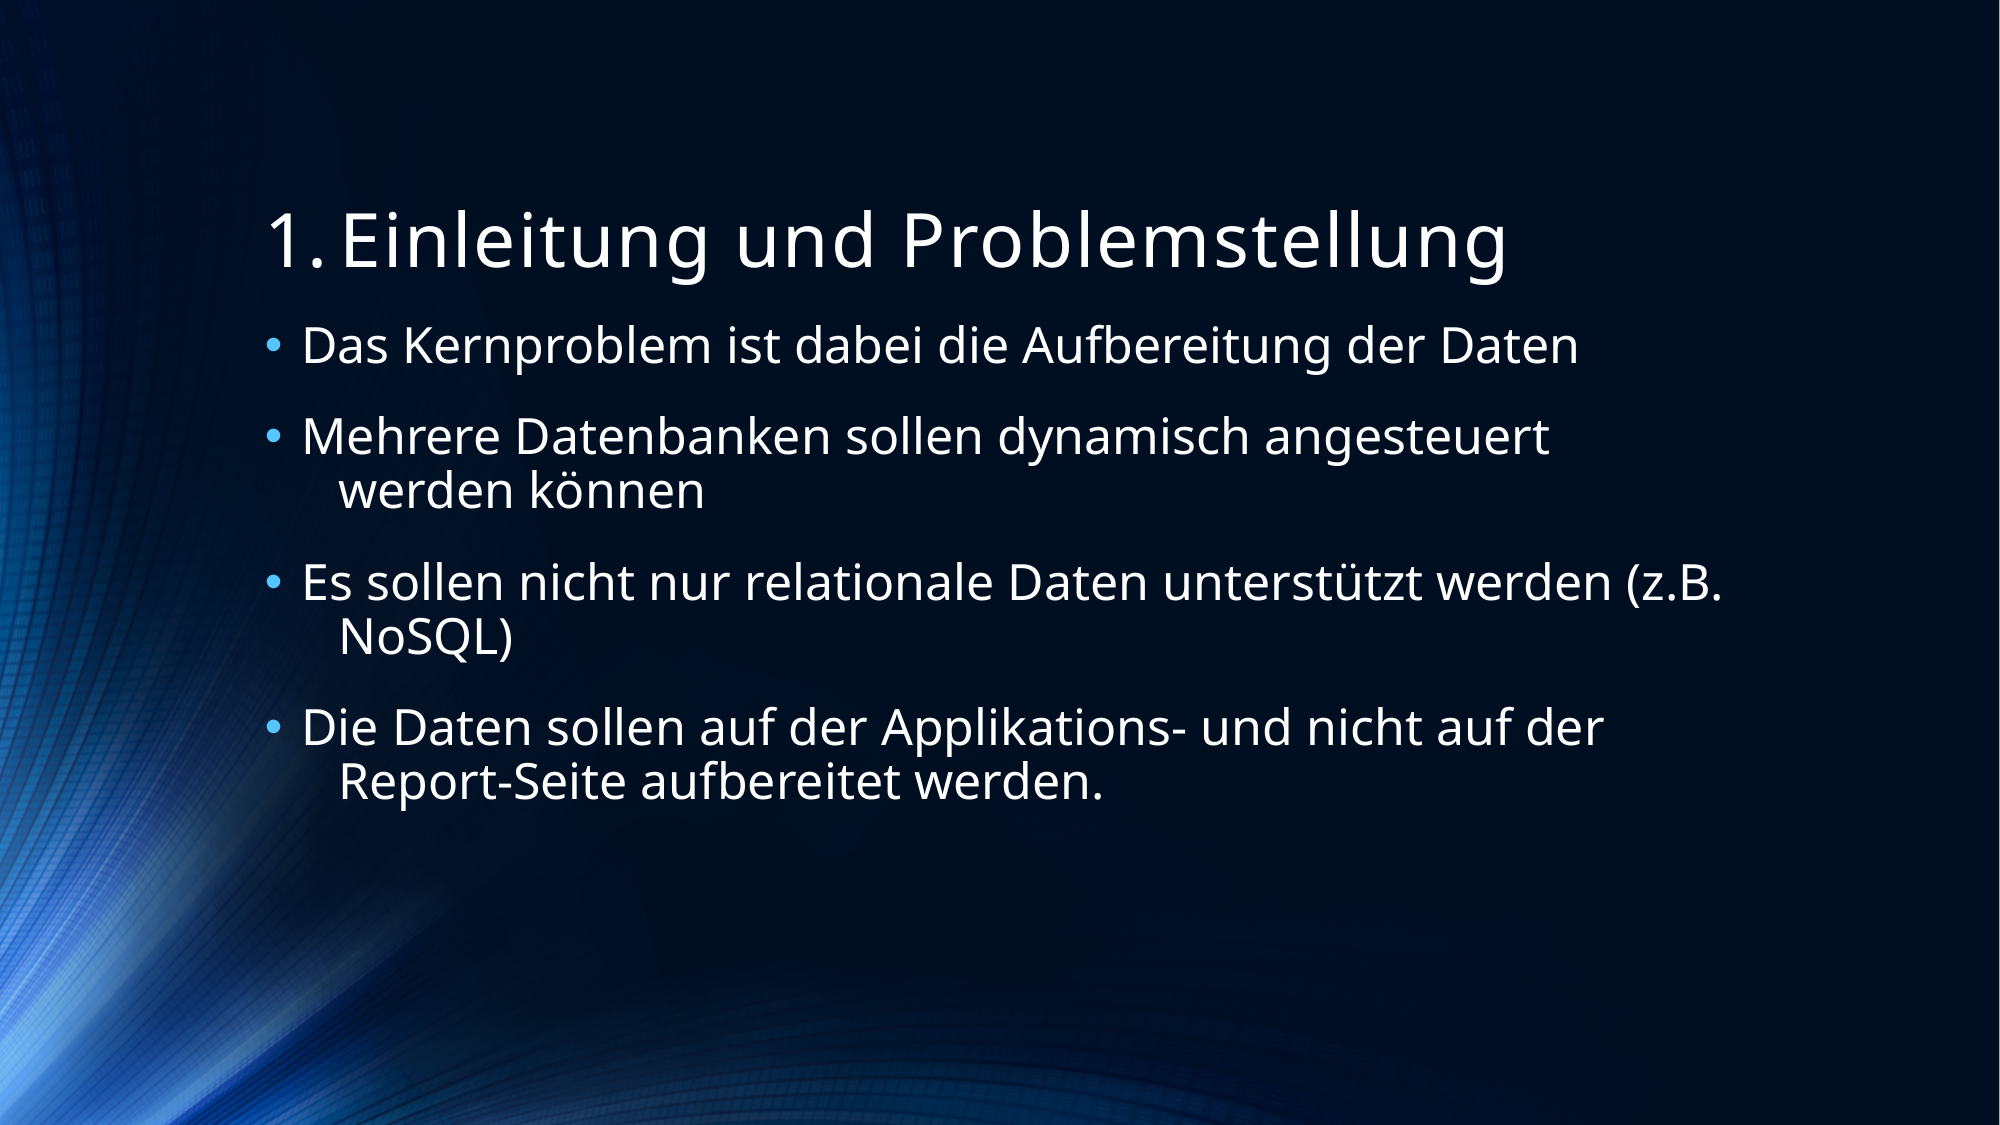

# Einleitung und Problemstellung
Das Kernproblem ist dabei die Aufbereitung der Daten
Mehrere Datenbanken sollen dynamisch angesteuert werden können
Es sollen nicht nur relationale Daten unterstützt werden (z.B. NoSQL)
Die Daten sollen auf der Applikations- und nicht auf der Report-Seite aufbereitet werden.